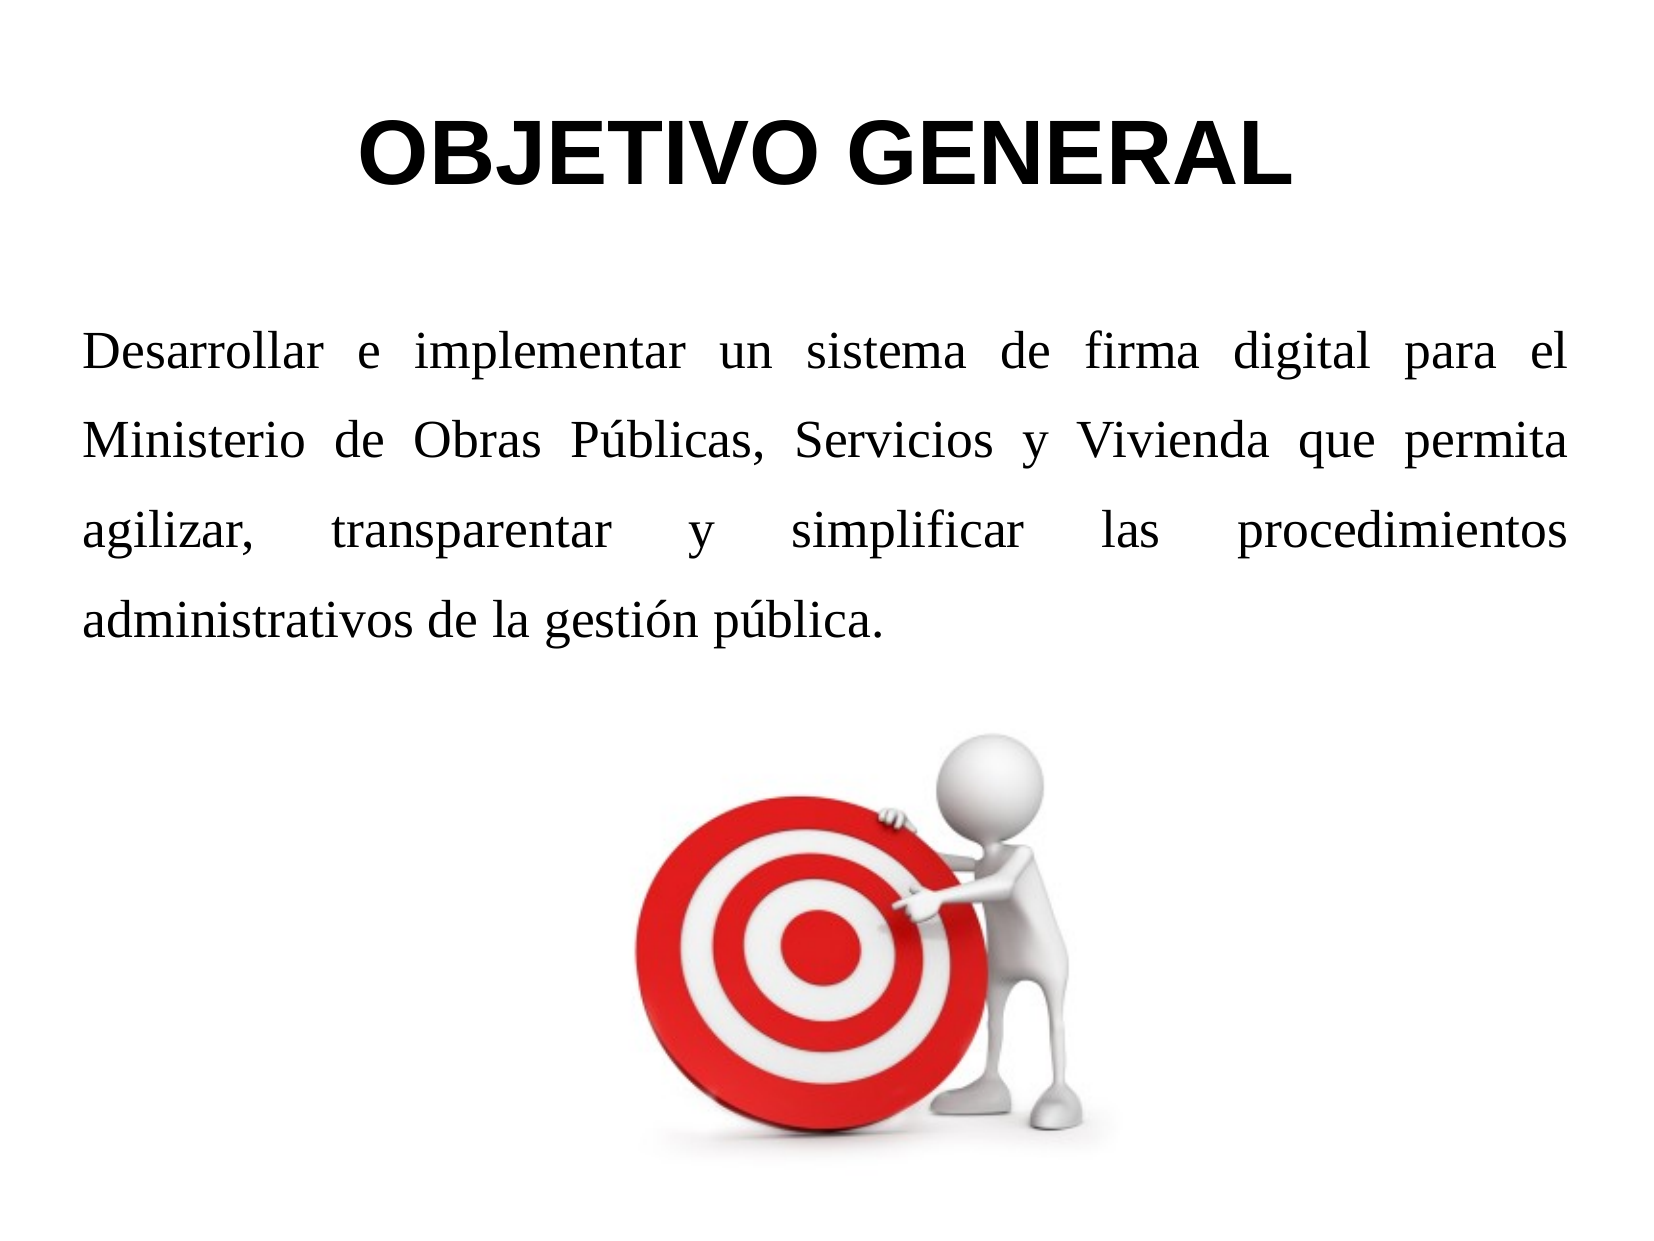

# OBJETIVO GENERAL
Desarrollar e implementar un sistema de firma digital para el Ministerio de Obras Públicas, Servicios y Vivienda que permita agilizar, transparentar y simplificar las procedimientos administrativos de la gestión pública.